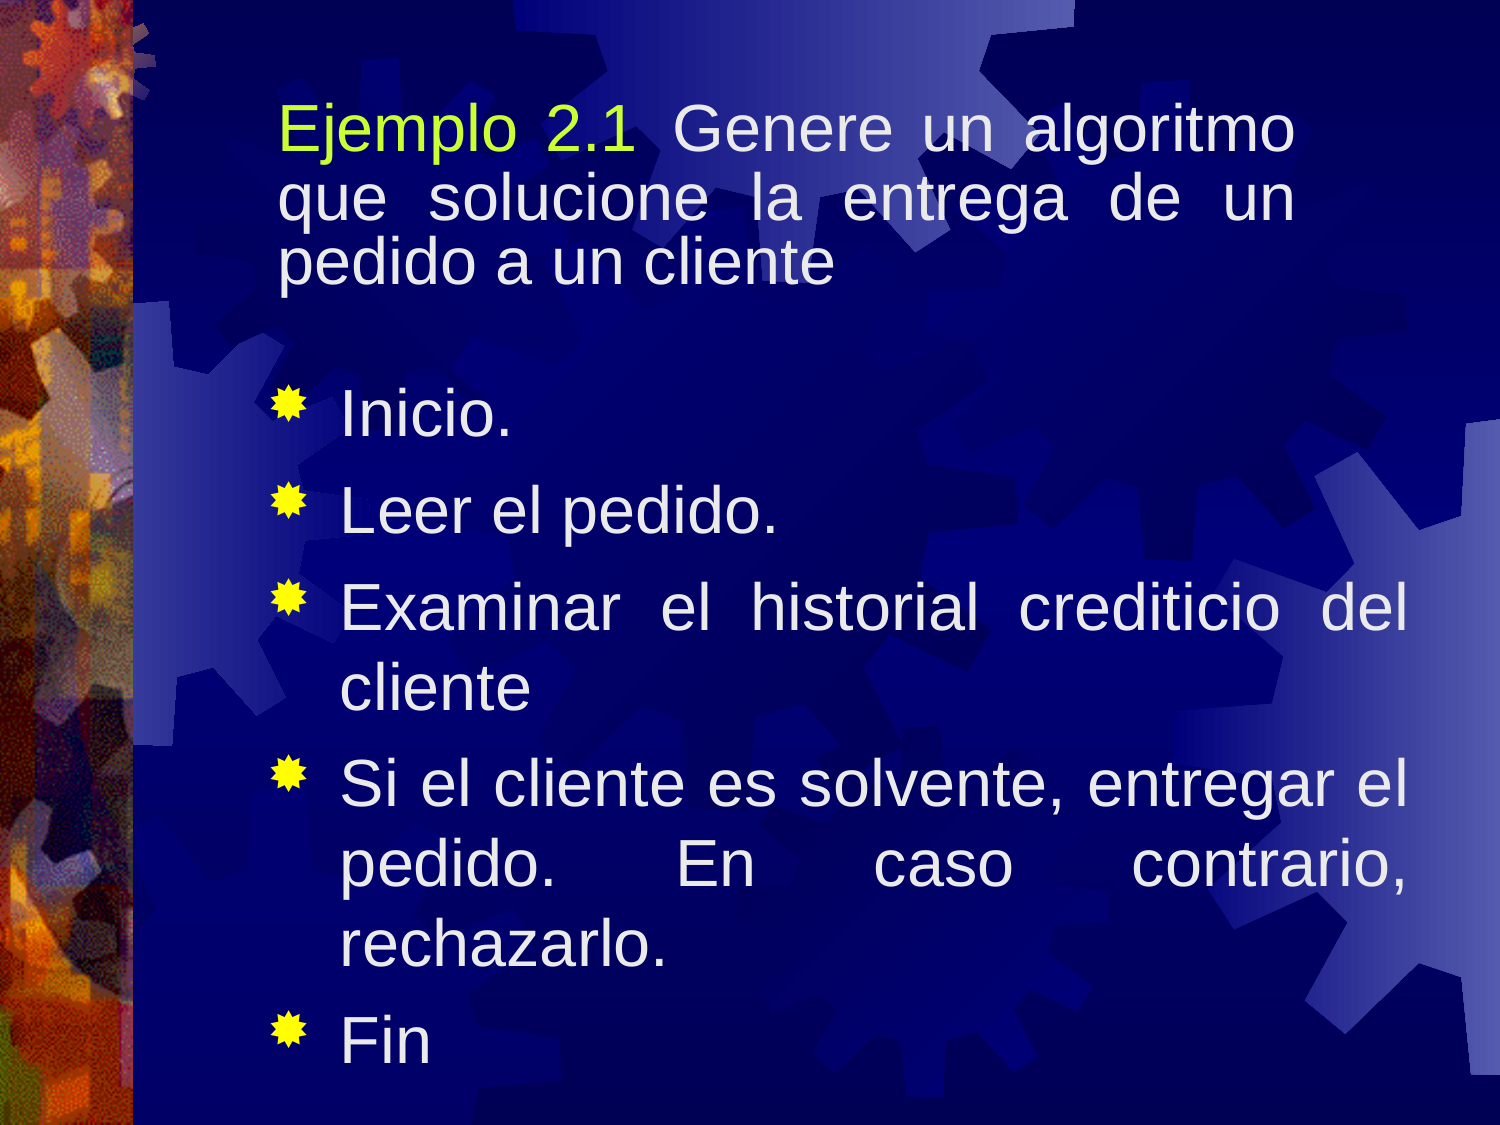

# Ejemplo 2.1 Genere un algoritmo que solucione la entrega de un pedido a un cliente
Inicio.
Leer el pedido.
Examinar el historial crediticio del cliente
Si el cliente es solvente, entregar el pedido. En caso contrario, rechazarlo.
Fin